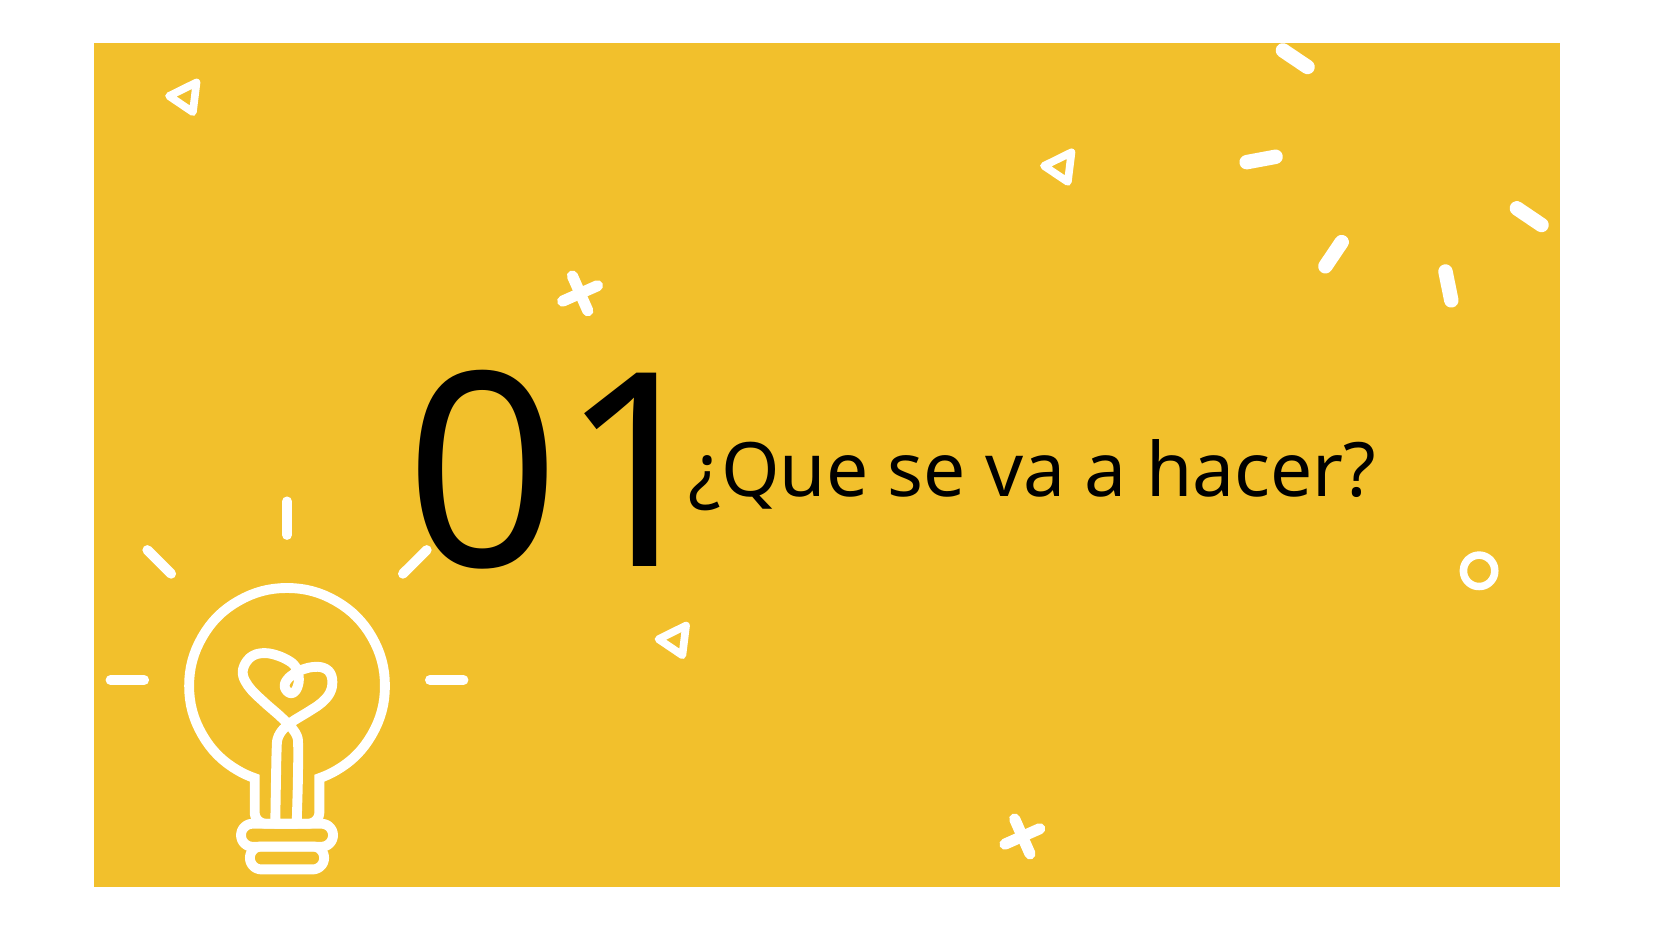

01
# ¿Que se va a hacer?